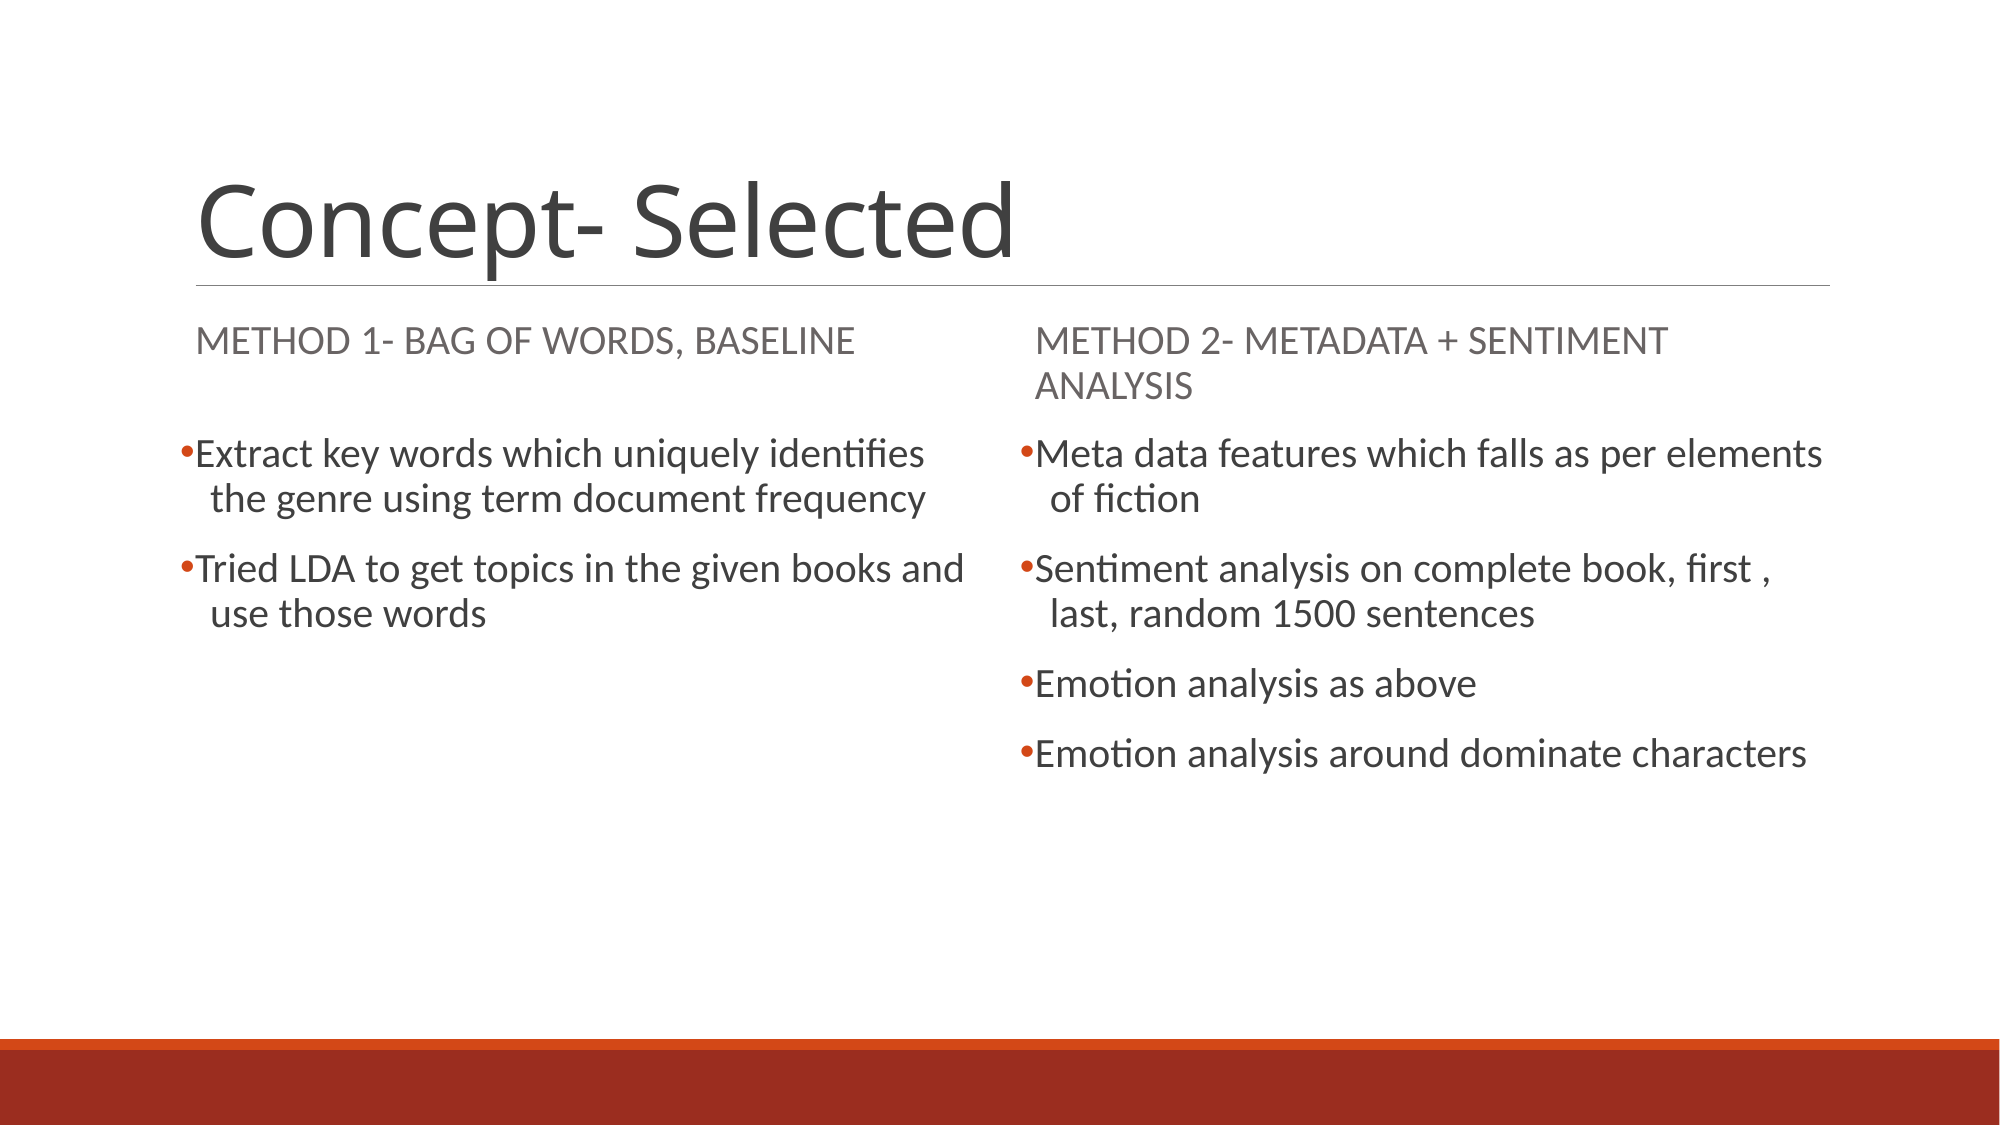

# Concept- Selected
Method 1- Bag of words, Baseline
Method 2- Metadata + sentiment analysis
Extract key words which uniquely identifies the genre using term document frequency
Tried LDA to get topics in the given books and use those words
Meta data features which falls as per elements of fiction
Sentiment analysis on complete book, first , last, random 1500 sentences
Emotion analysis as above
Emotion analysis around dominate characters